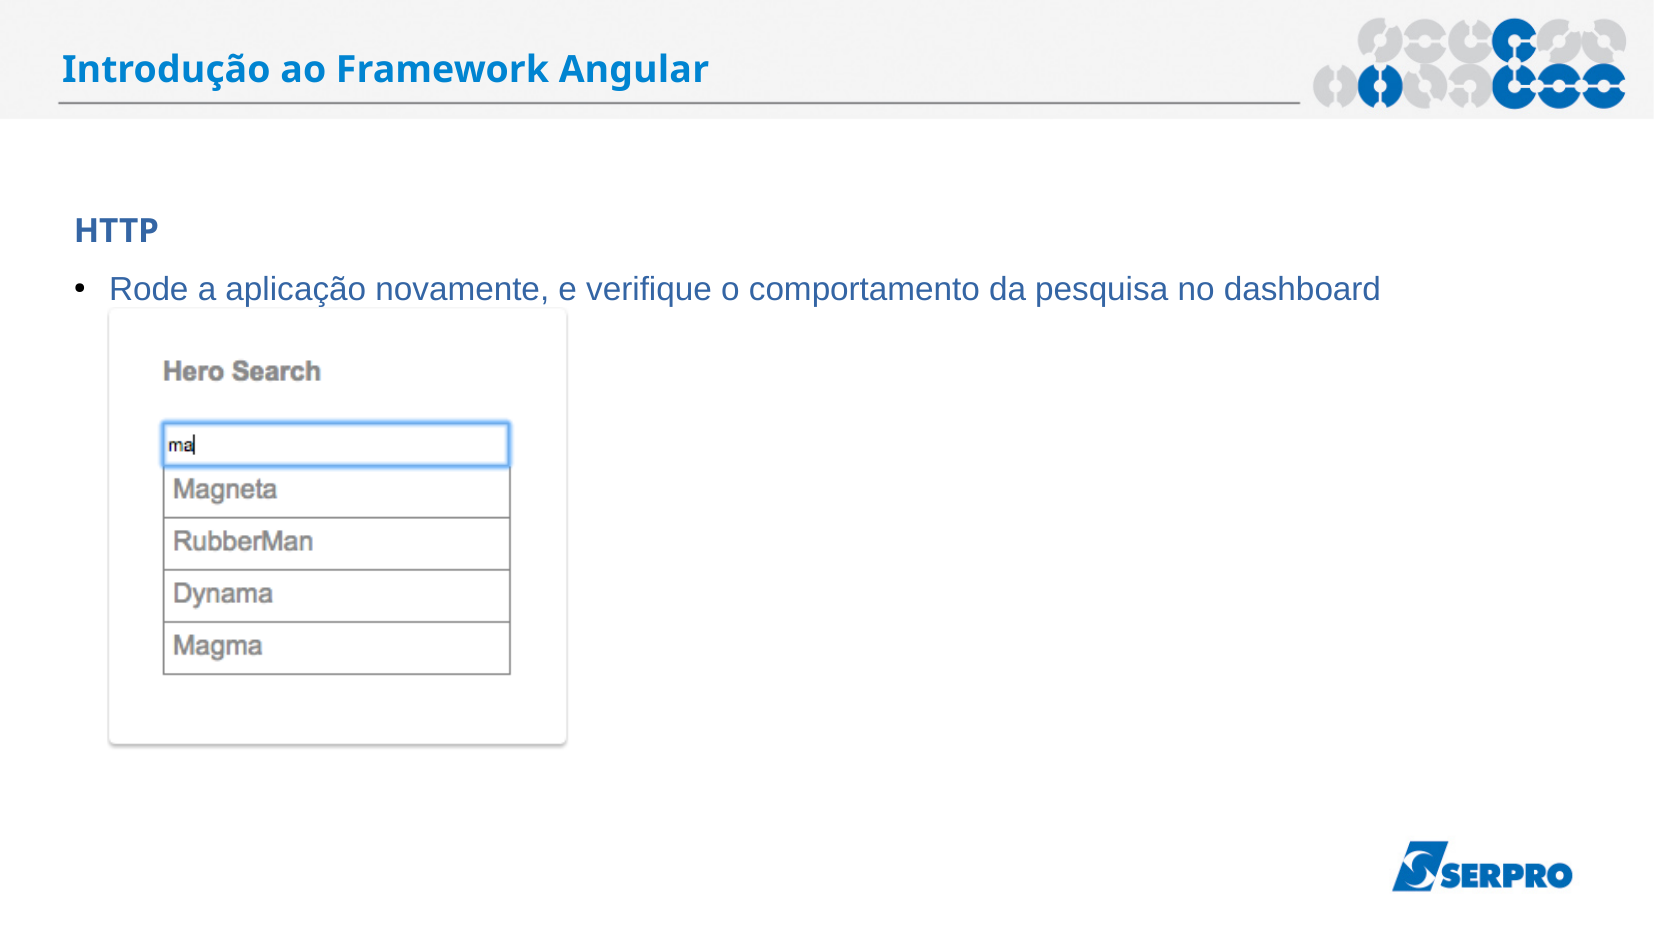

Introdução ao Framework Angular
HTTP
Rode a aplicação novamente, e verifique o comportamento da pesquisa no dashboard